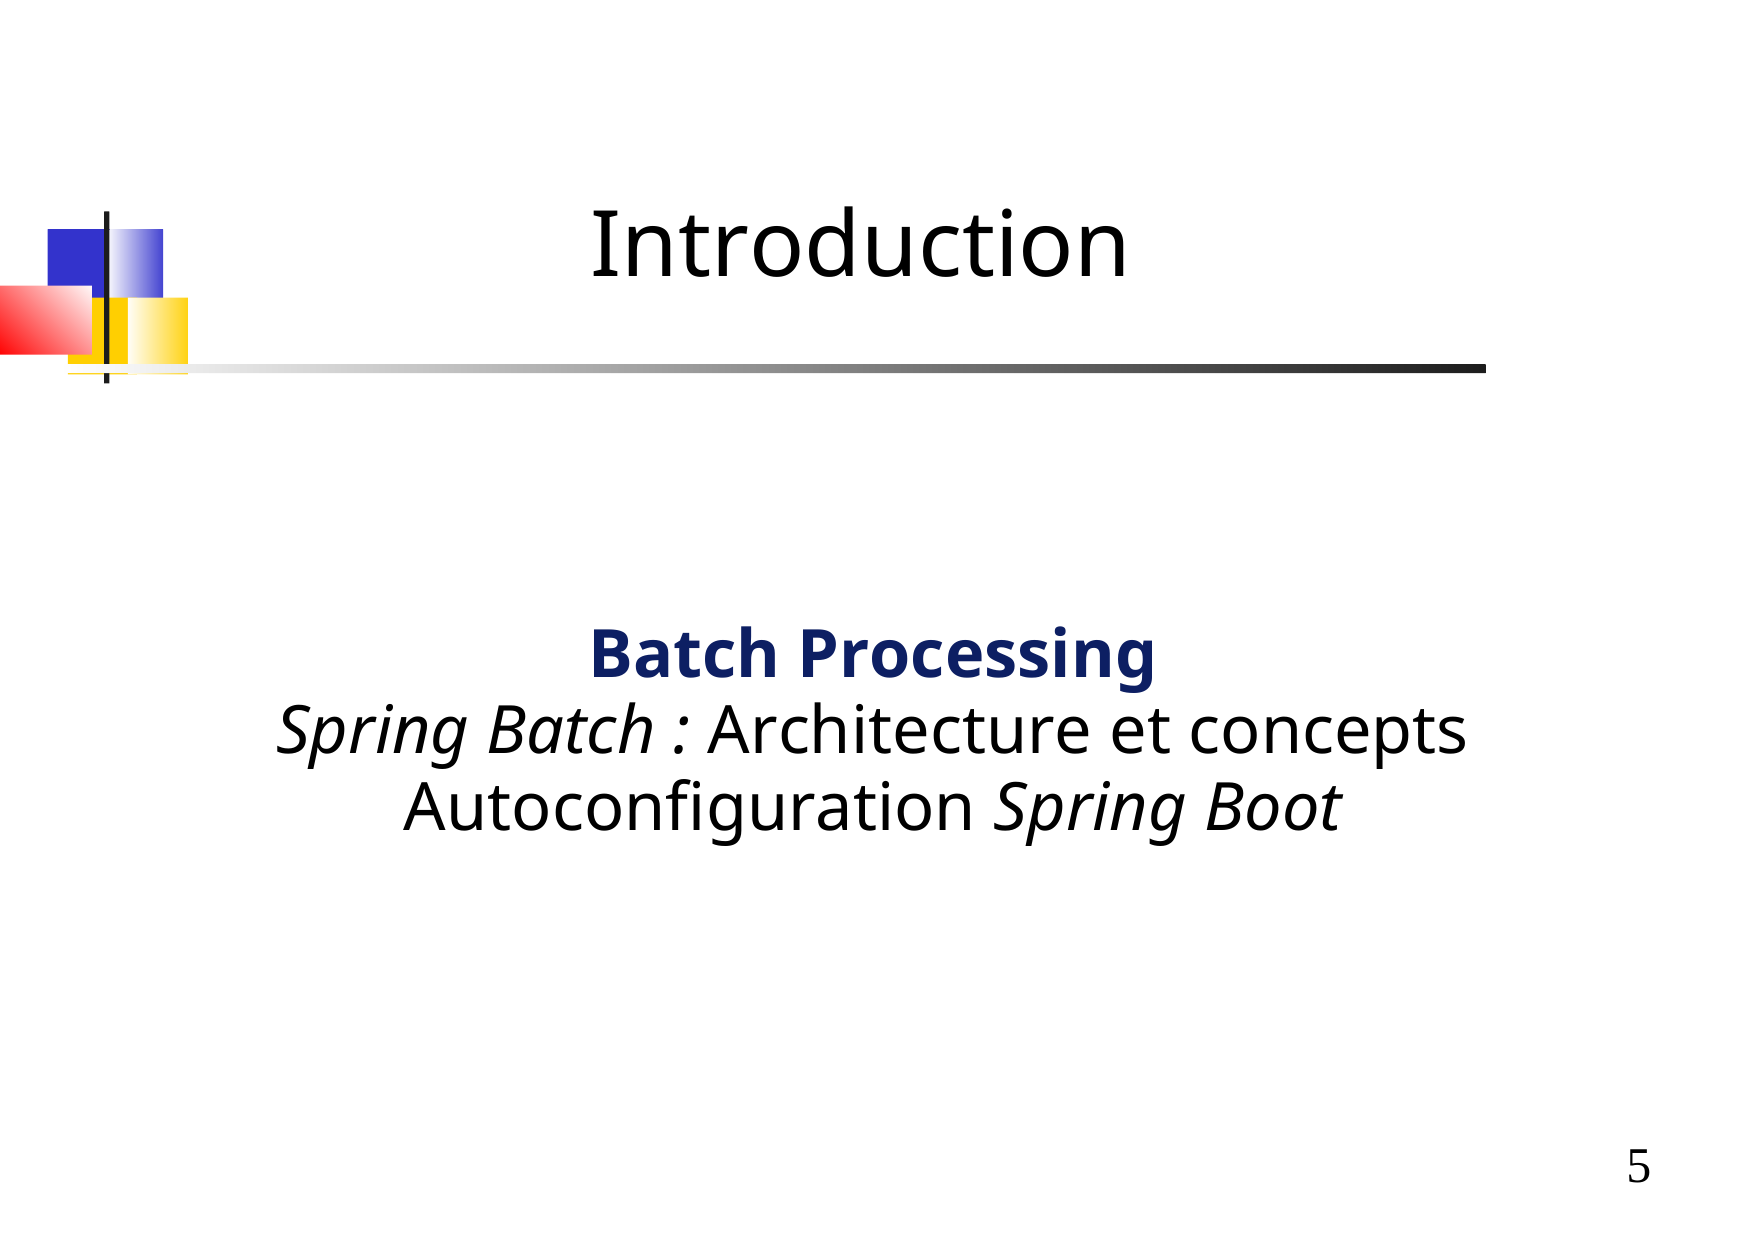

Introduction
# Batch Processing
Spring Batch : Architecture et concepts
Autoconfiguration Spring Boot